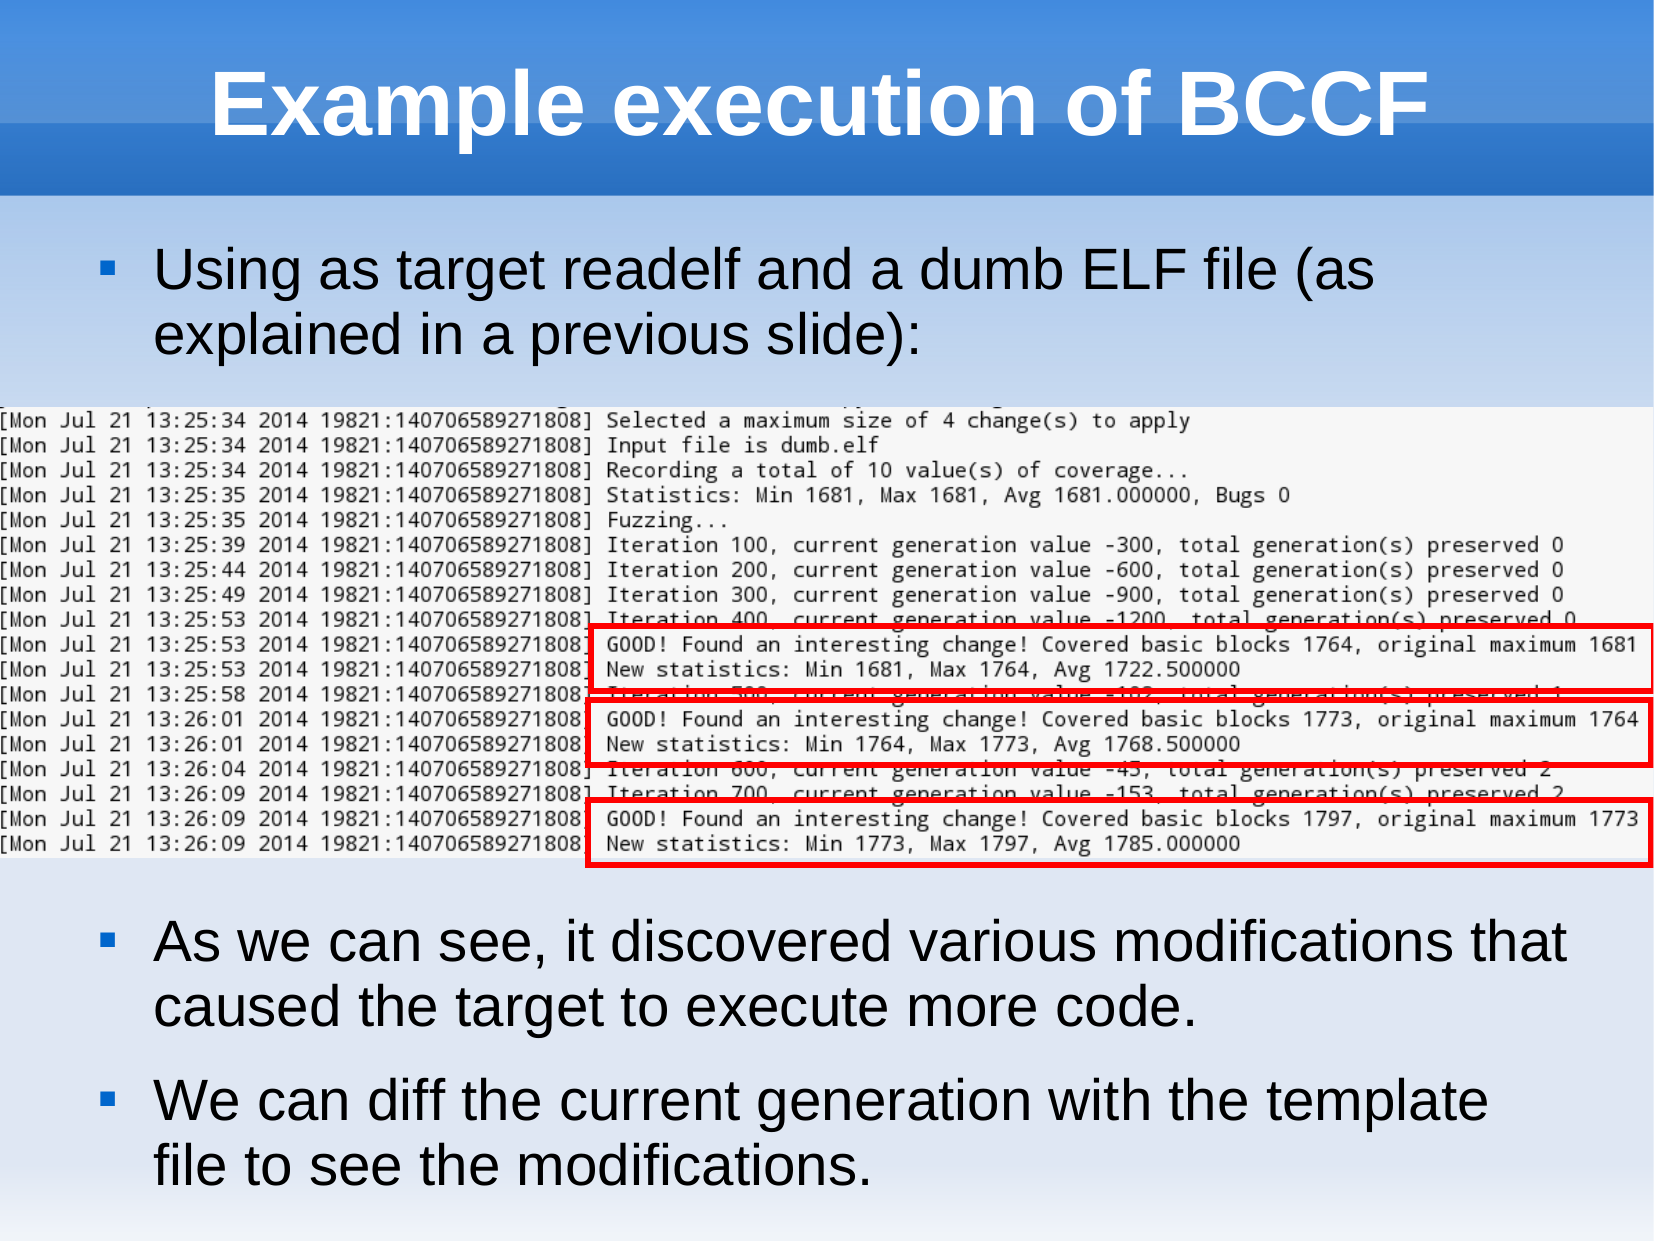

# Example execution of BCCF
Using as target readelf and a dumb ELF file (as explained in a previous slide):
As we can see, it discovered various modifications that caused the target to execute more code.
We can diff the current generation with the template file to see the modifications.